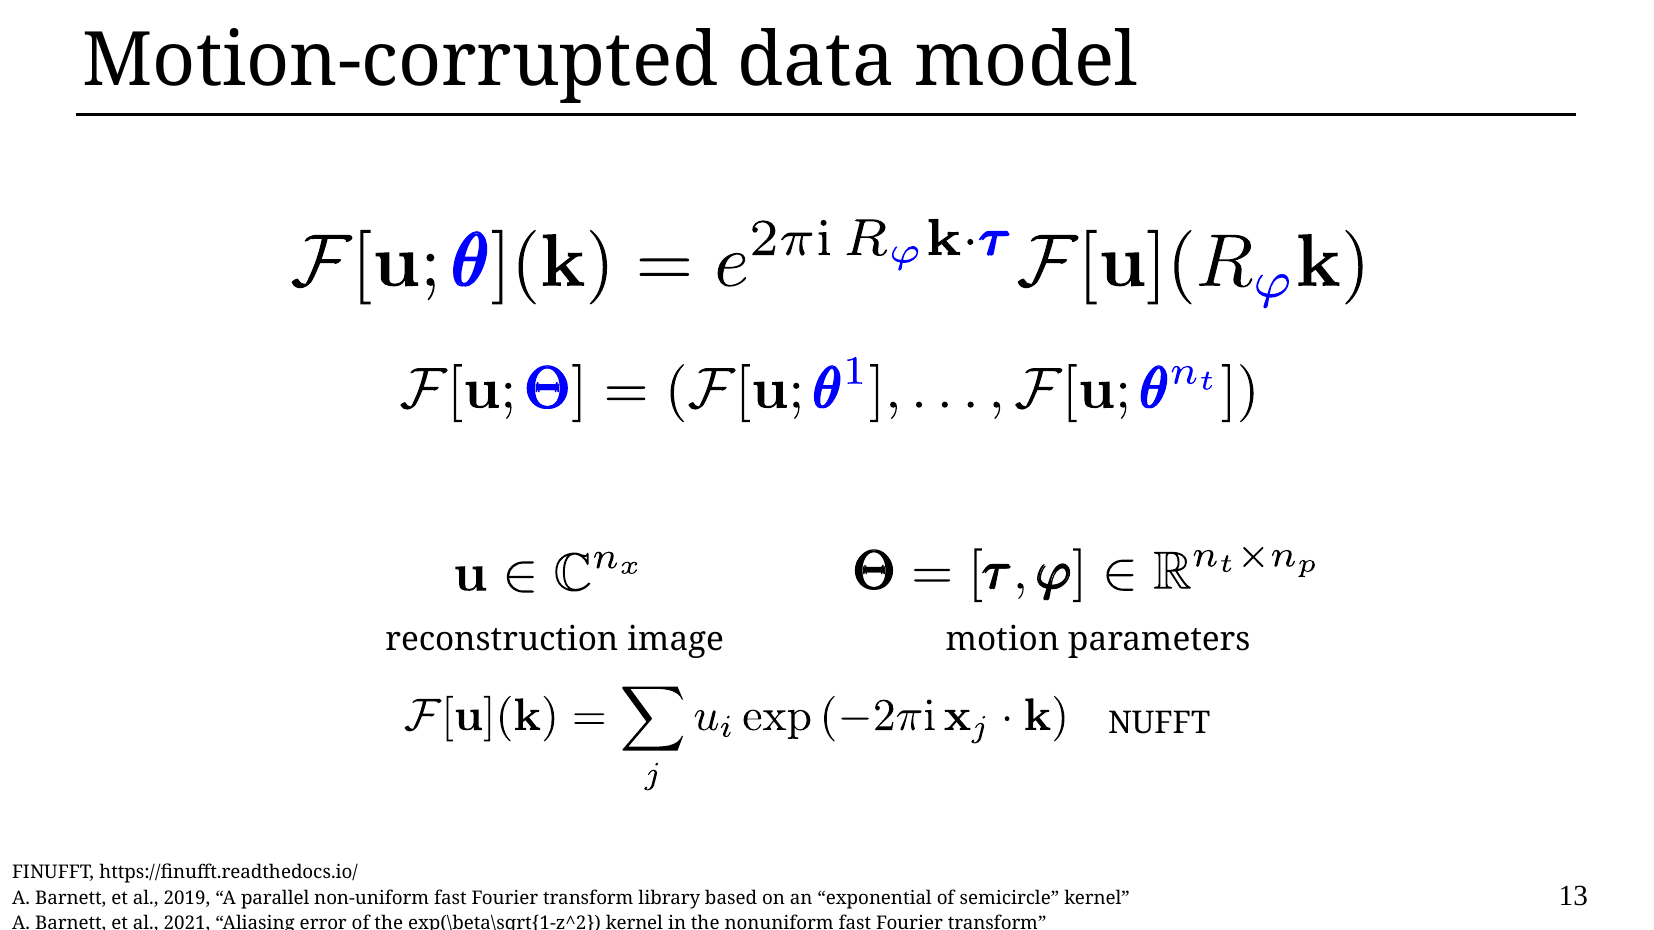

# Motion-corrupted data model
reconstruction image
motion parameters
NUFFT
FINUFFT, https://finufft.readthedocs.io/
A. Barnett, et al., 2019, “A parallel non-uniform fast Fourier transform library based on an “exponential of semicircle” kernel”
A. Barnett, et al., 2021, “Aliasing error of the exp(\beta\sqrt{1-z^2}) kernel in the nonuniform fast Fourier transform”